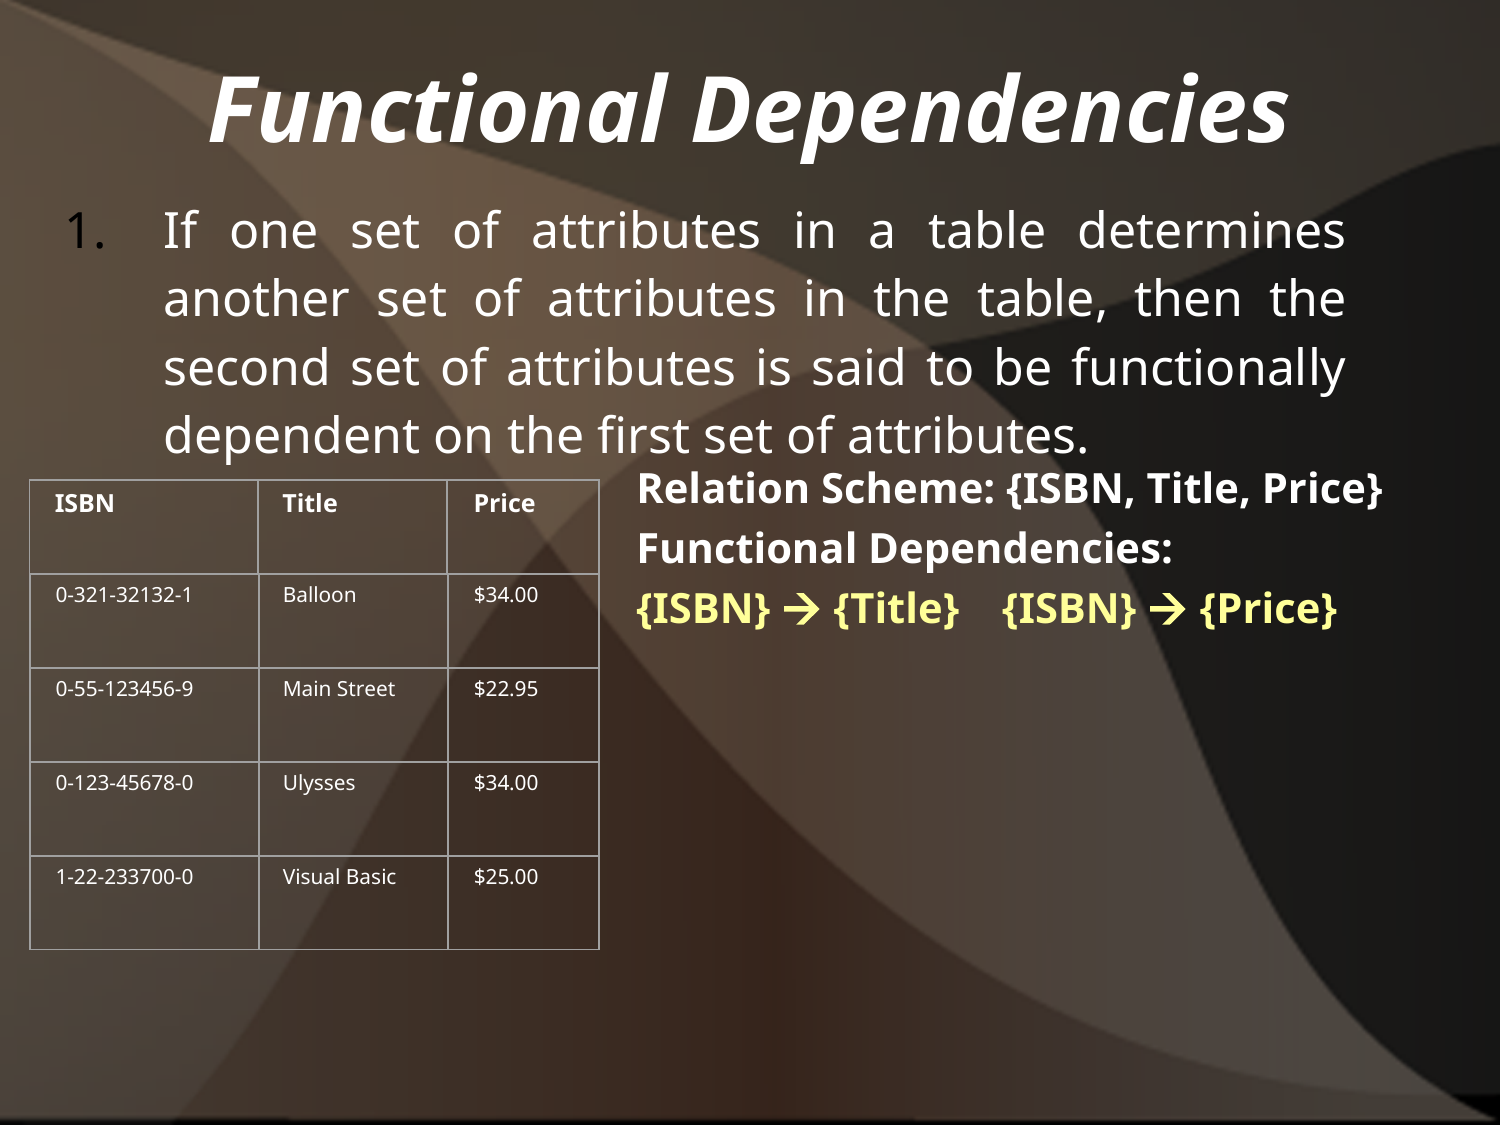

Functional Dependencies
# If one set of attributes in a table determines another set of attributes in the table, then the second set of attributes is said to be functionally dependent on the first set of attributes.
Relation Scheme: {ISBN, Title, Price}
Functional Dependencies:
{ISBN}  {Title} {ISBN}  {Price}
ISBN
Title
Price
0-321-32132-1
Balloon
$34.00
0-55-123456-9
Main Street
$22.95
0-123-45678-0
Ulysses
$34.00
1-22-233700-0
Visual Basic
$25.00